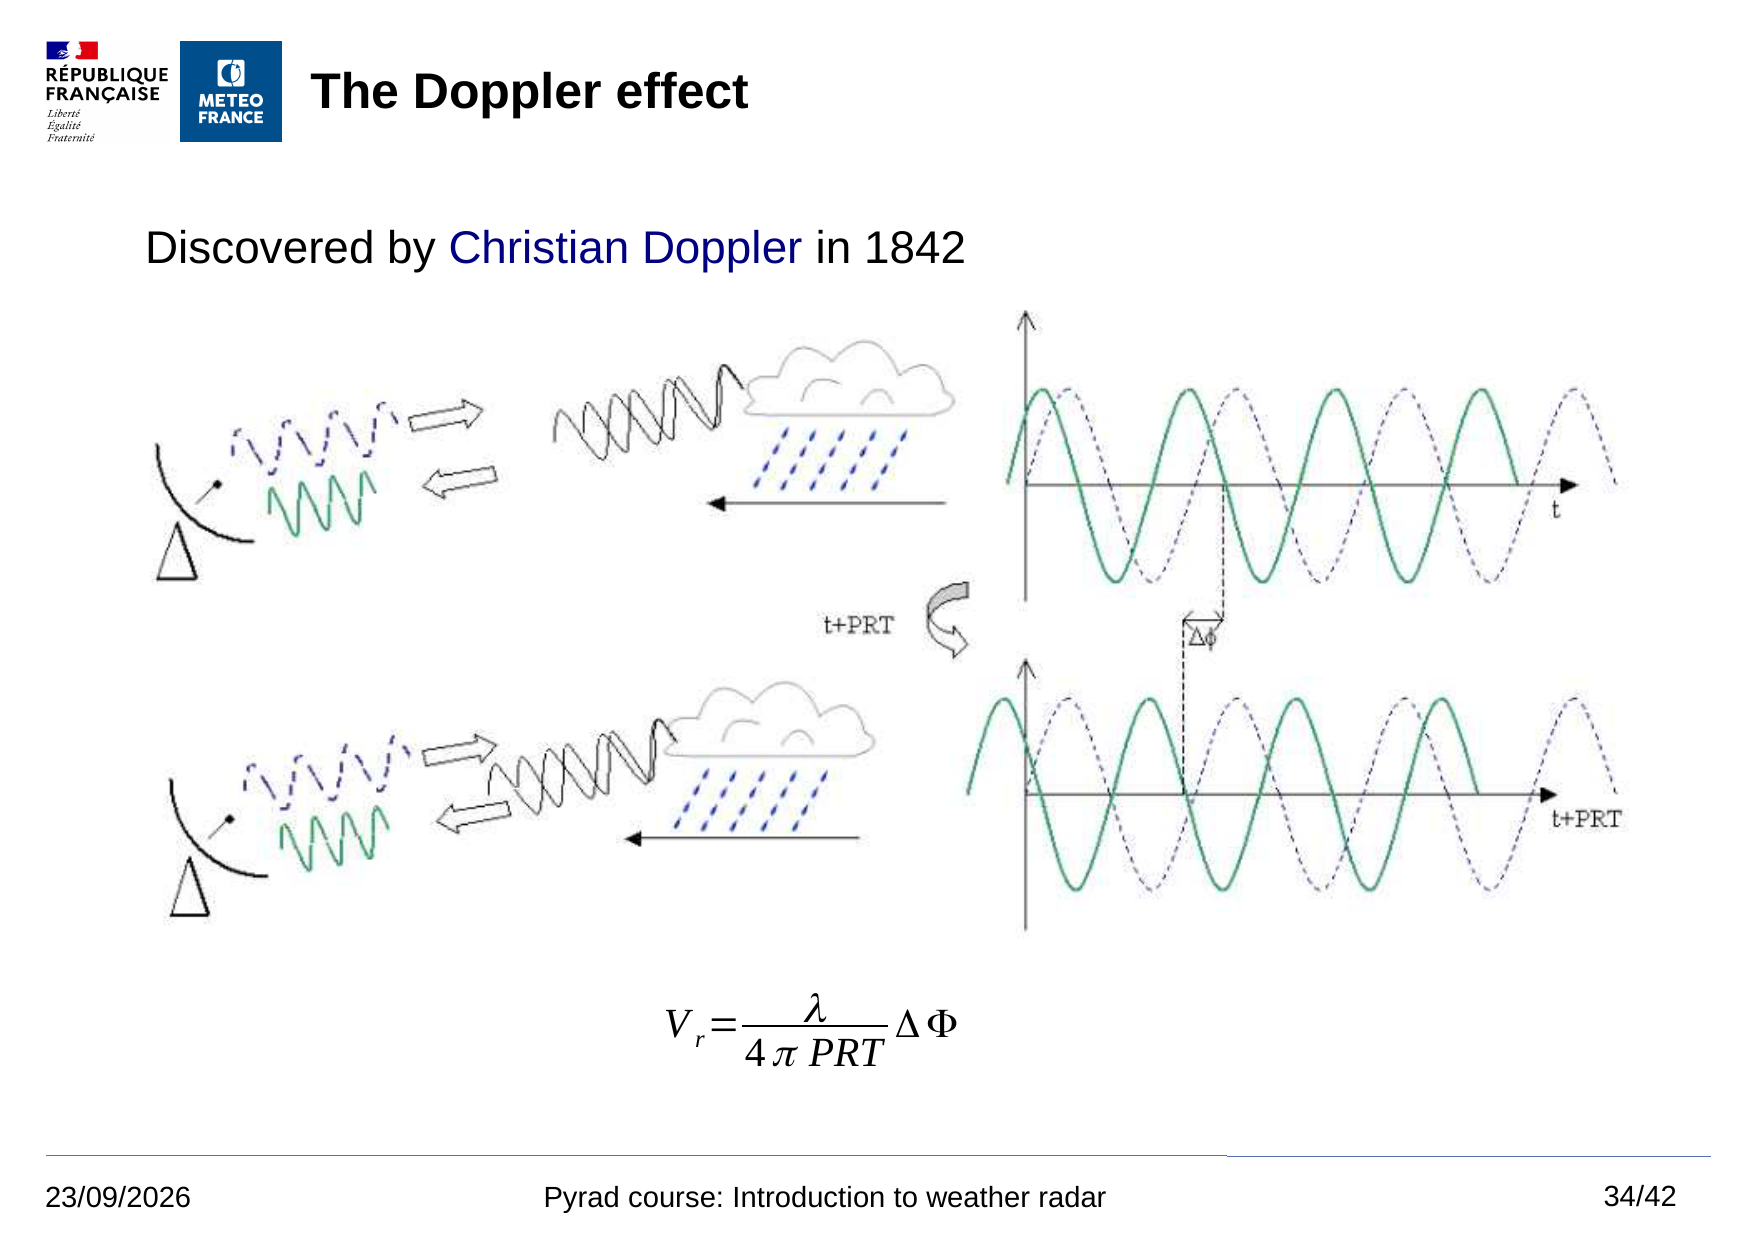

# The Doppler effect
Discovered by Christian Doppler in 1842
34
Pyrad course: Introduction to weather radar